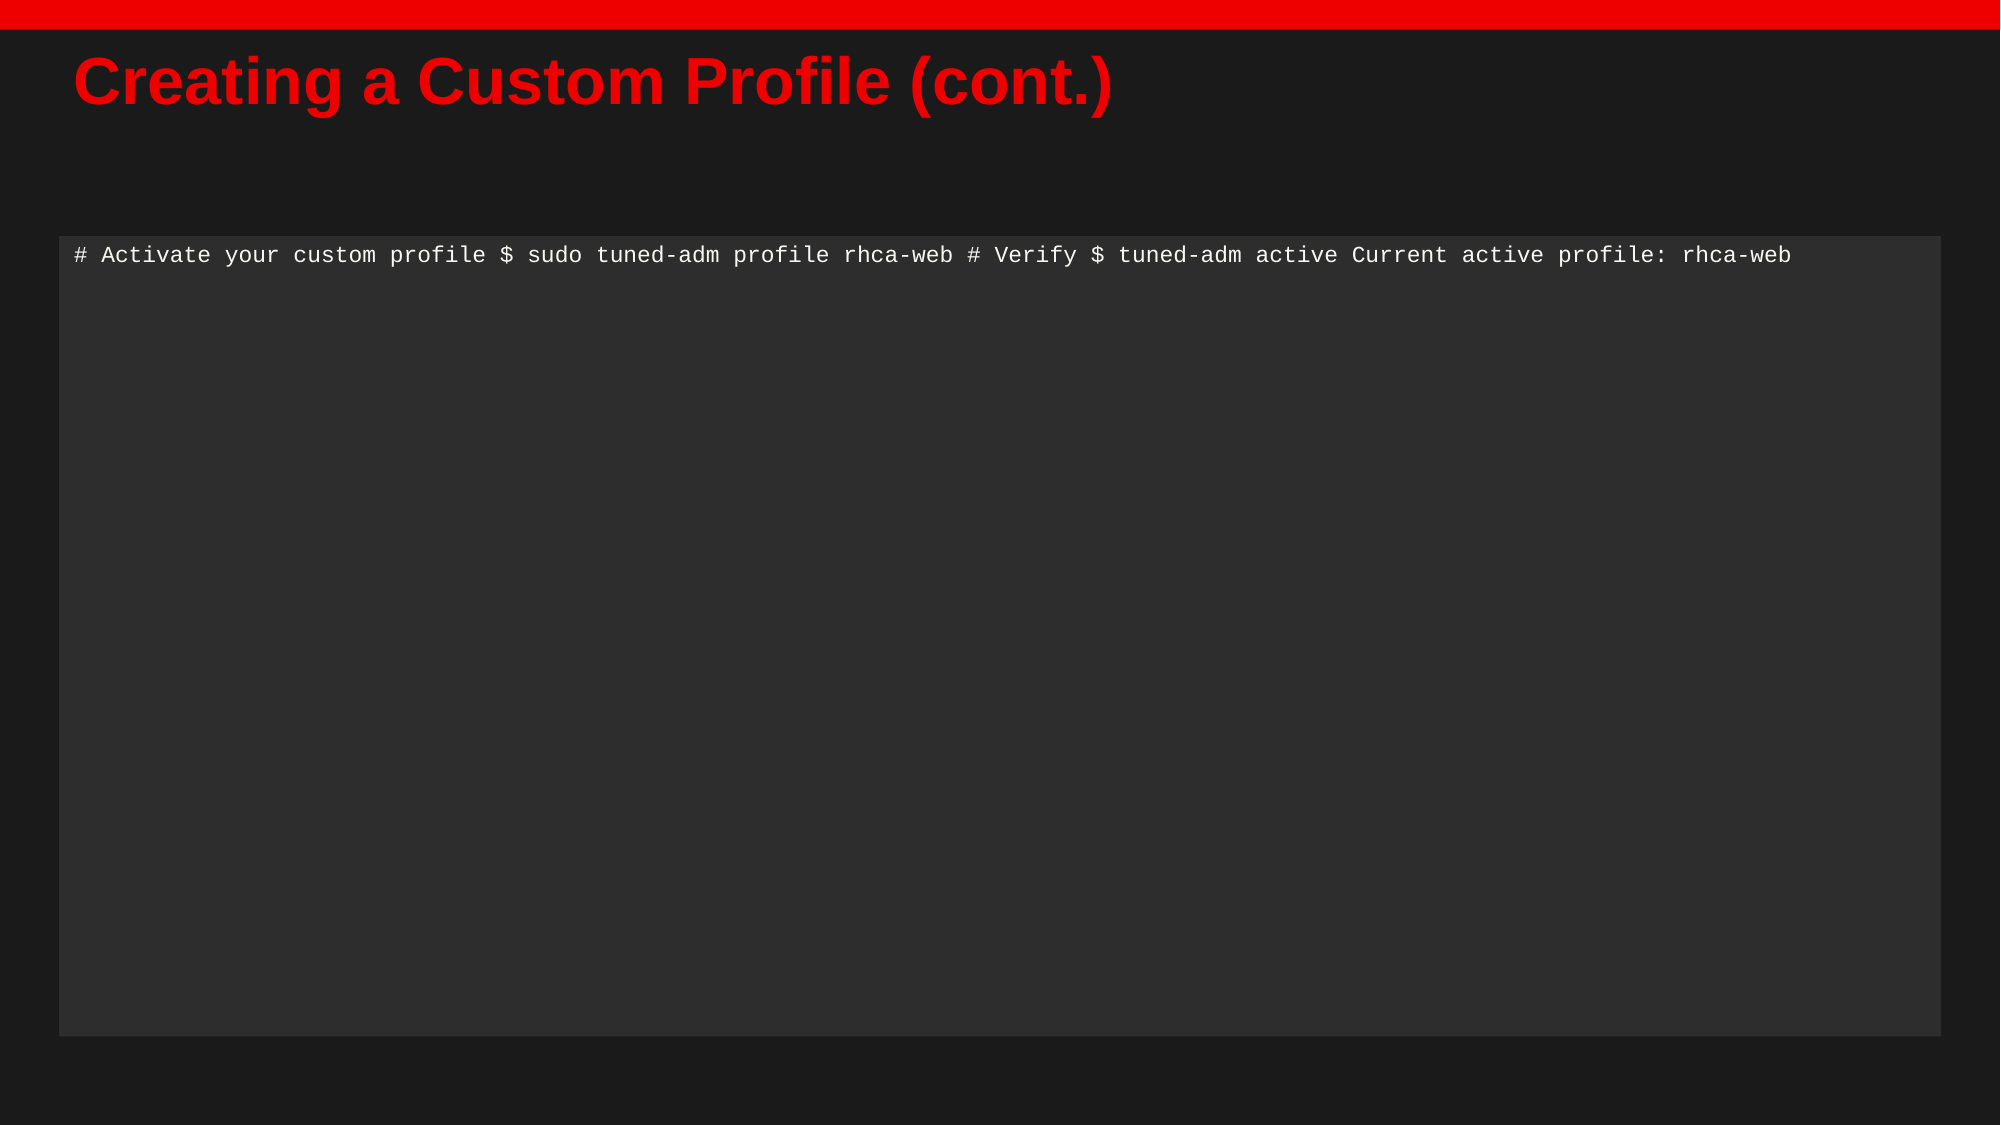

Creating a Custom Profile (cont.)
# Activate your custom profile $ sudo tuned-adm profile rhca-web # Verify $ tuned-adm active Current active profile: rhca-web